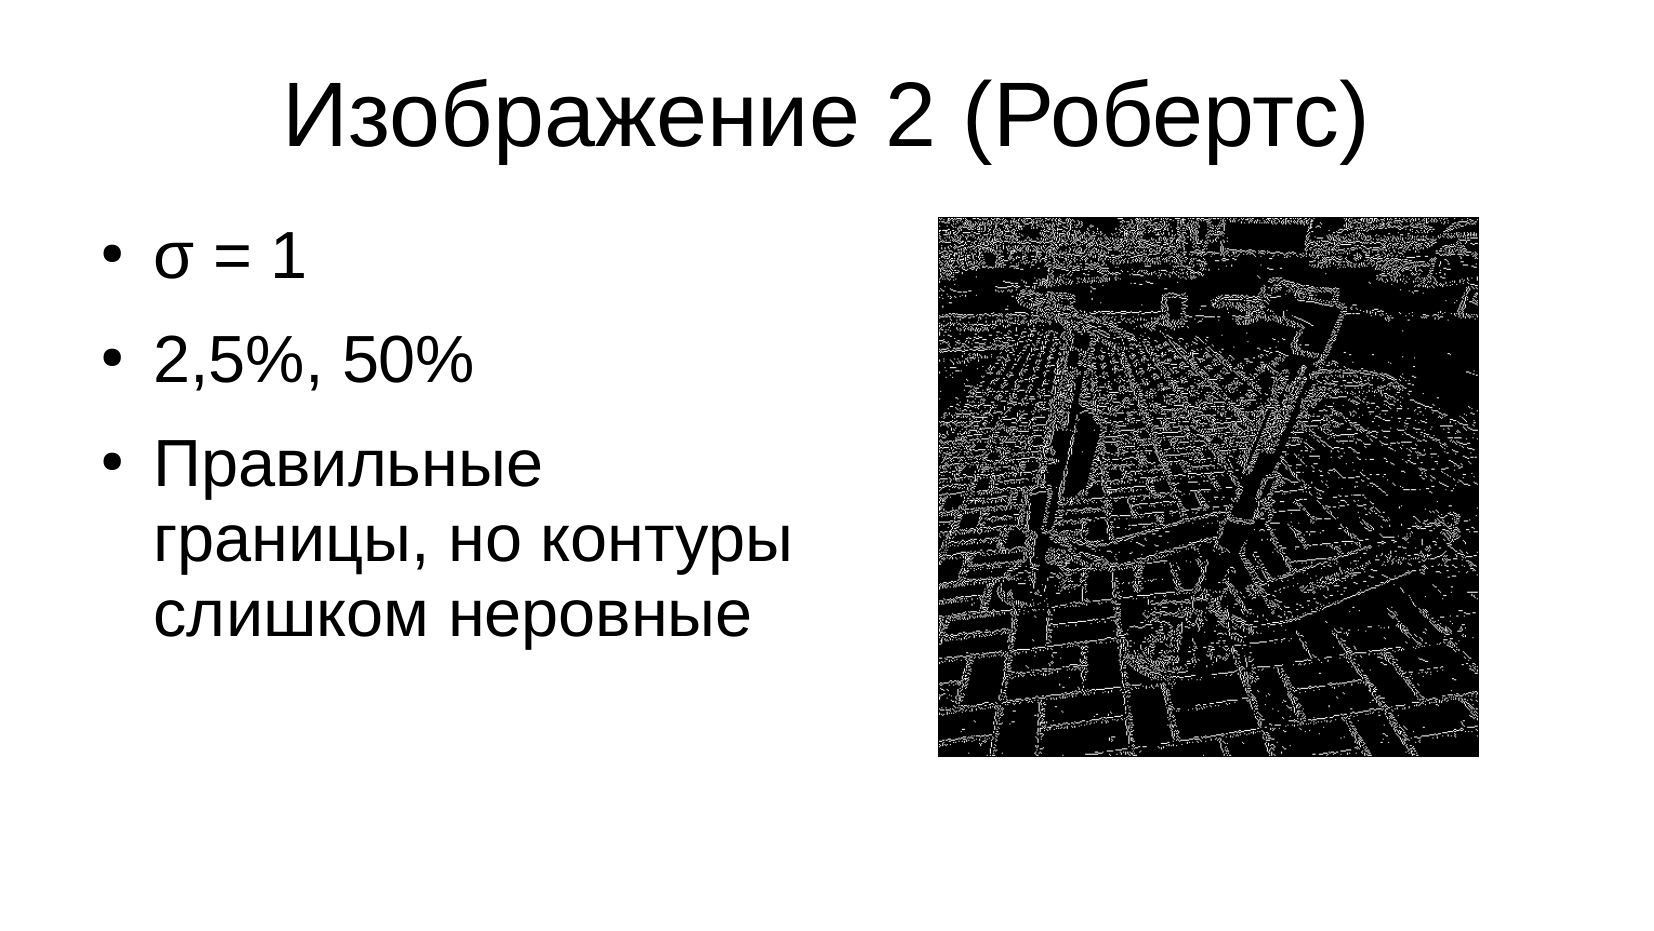

# Изображение 2 (Робертс)
σ = 1
2,5%, 50%
Правильные границы, но контуры слишком неровные